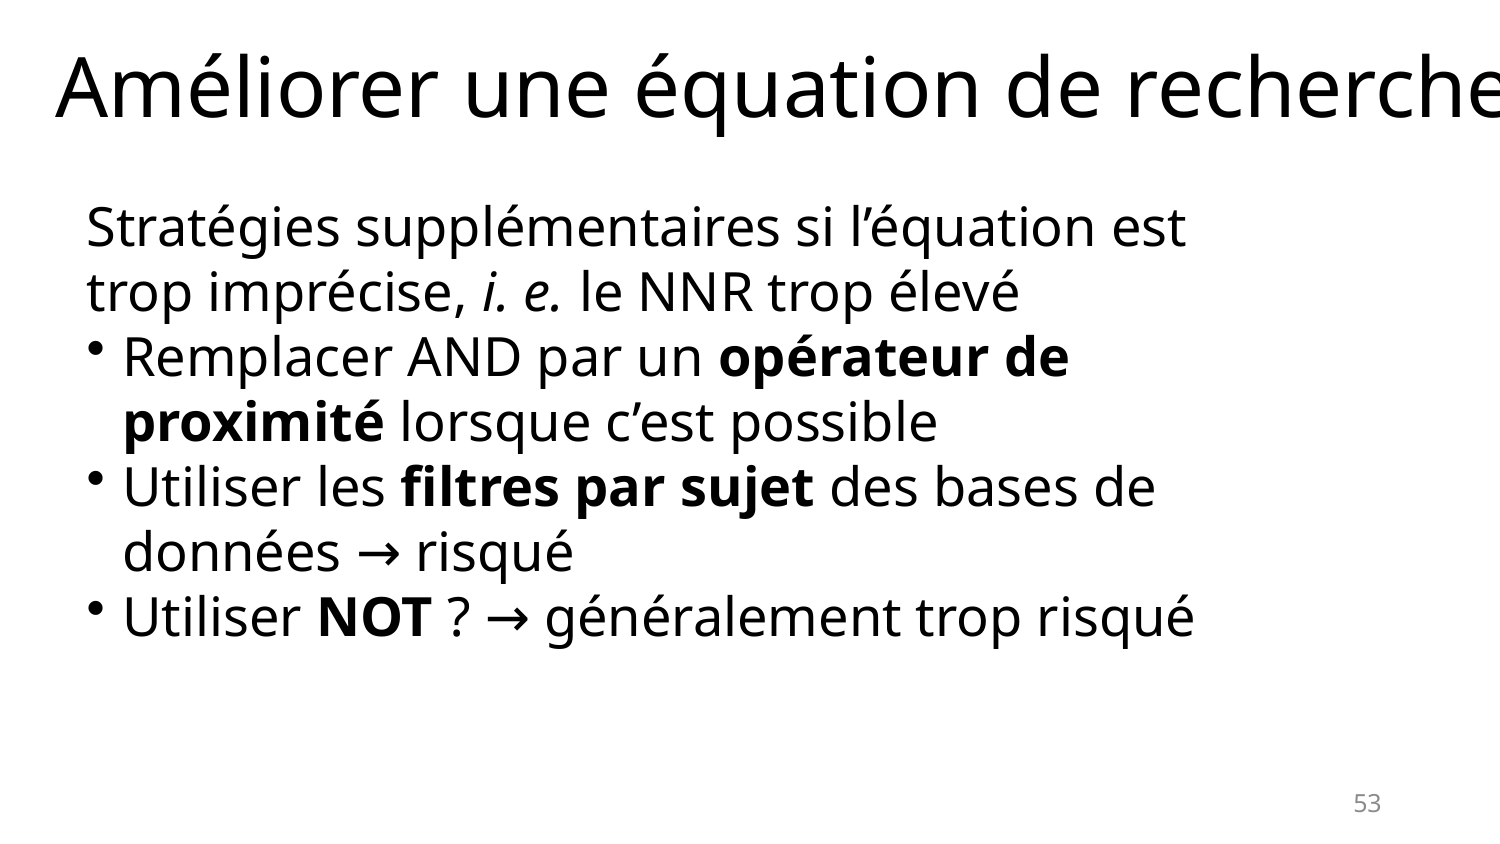

# Améliorer une équation de recherche
Stratégies supplémentaires si l’équation est trop imprécise, i. e. le NNR trop élevé
Remplacer AND par un opérateur de proximité lorsque c’est possible
Utiliser les filtres par sujet des bases de données → risqué
Utiliser NOT ? → généralement trop risqué
53